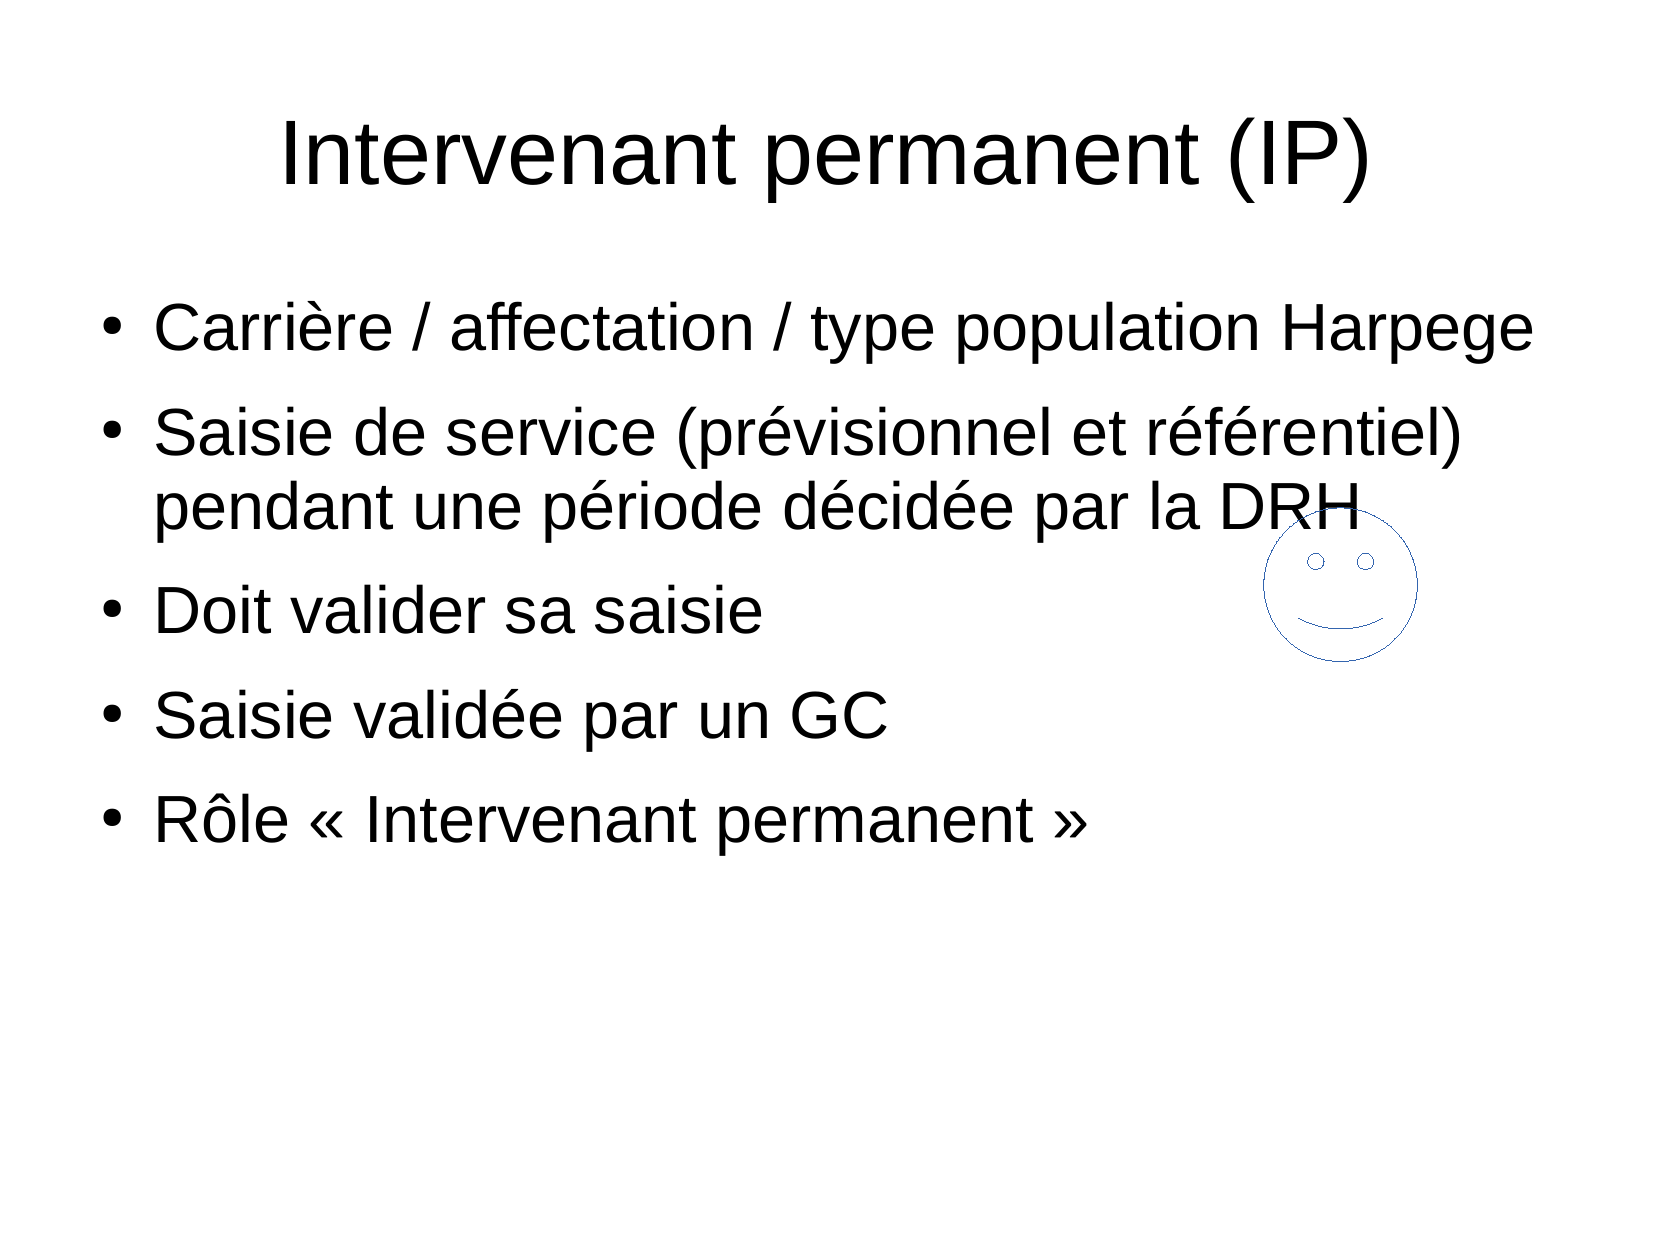

# Intervenant permanent (IP)
Carrière / affectation / type population Harpege
Saisie de service (prévisionnel et référentiel) pendant une période décidée par la DRH
Doit valider sa saisie
Saisie validée par un GC
Rôle « Intervenant permanent »